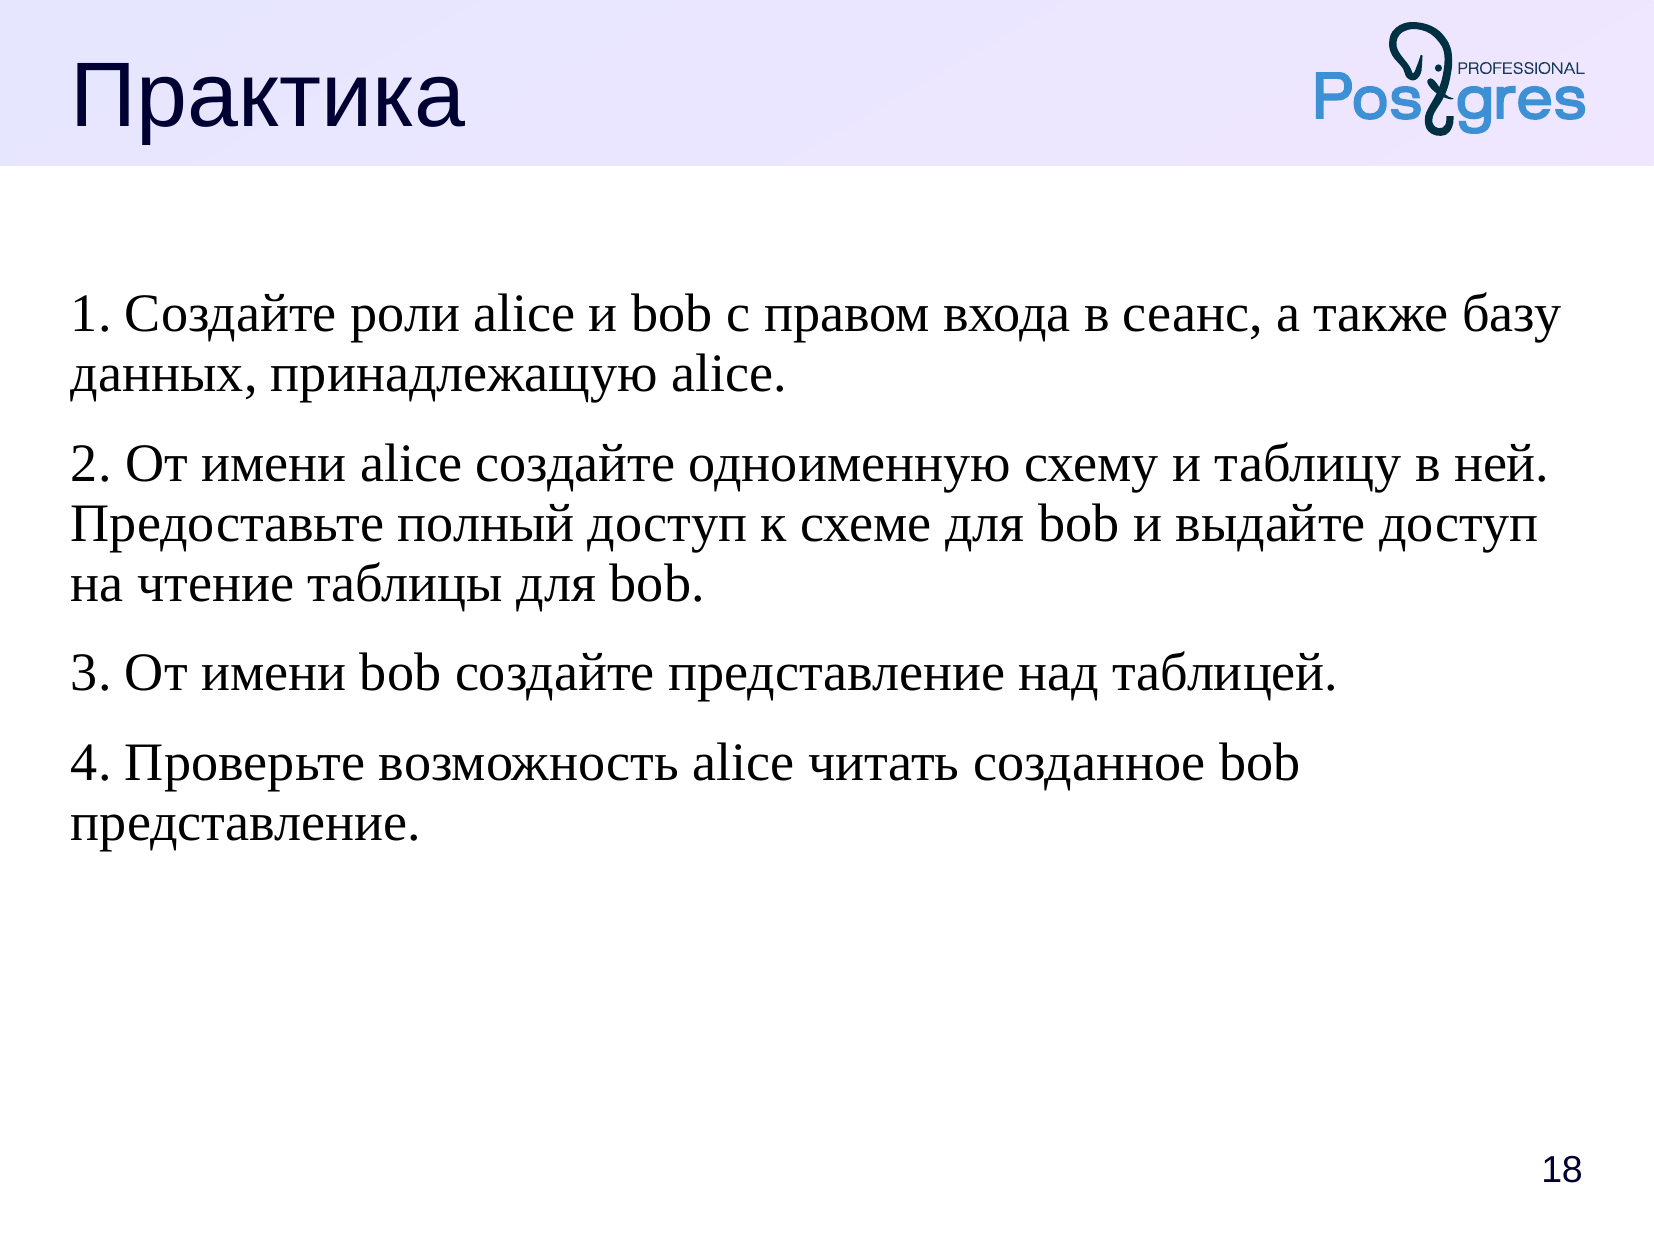

# Практика
1. Создайте роли alice и bob с правом входа в сеанс, а также базу данных, принадлежащую alice.
2. От имени alice создайте одноименную схему и таблицу в ней. Предоставьте полный доступ к схеме для bob и выдайте доступ на чтение таблицы для bob.
3. От имени bob создайте представление над таблицей.
4. Проверьте возможность alice читать созданное bob представление.